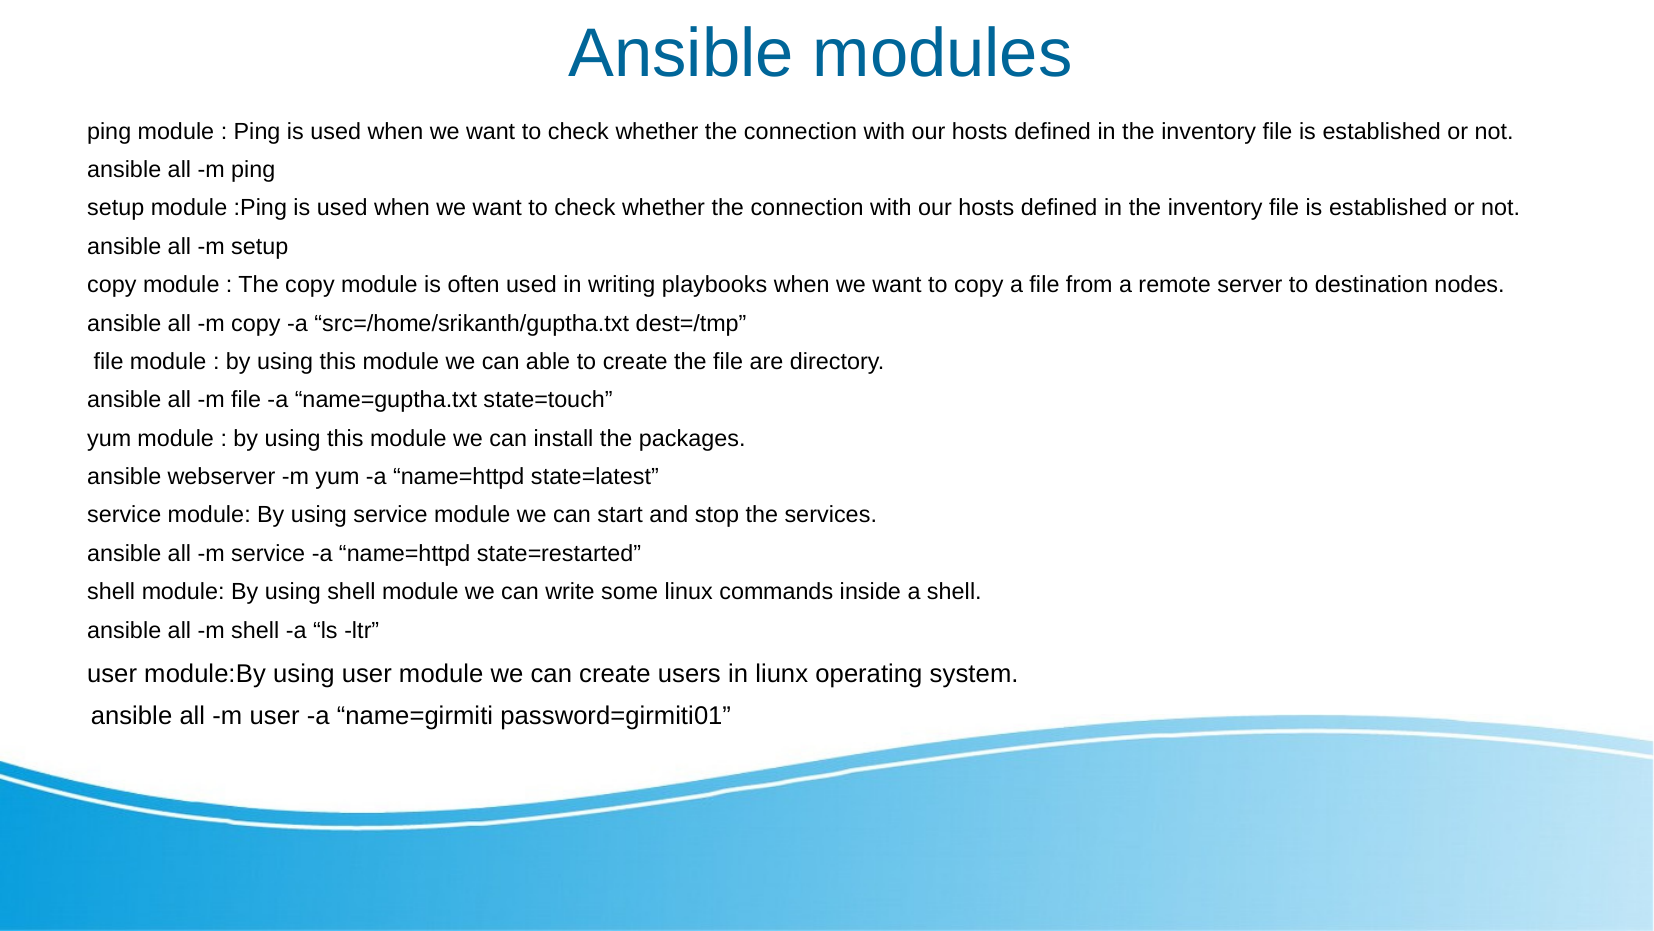

# Ansible modules
ping module : Ping is used when we want to check whether the connection with our hosts defined in the inventory file is established or not.
ansible all -m ping
setup module :Ping is used when we want to check whether the connection with our hosts defined in the inventory file is established or not.
ansible all -m setup
copy module : The copy module is often used in writing playbooks when we want to copy a file from a remote server to destination nodes.
ansible all -m copy -a “src=/home/srikanth/guptha.txt dest=/tmp”
 file module : by using this module we can able to create the file are directory.
ansible all -m file -a “name=guptha.txt state=touch”
yum module : by using this module we can install the packages.
ansible webserver -m yum -a “name=httpd state=latest”
service module: By using service module we can start and stop the services.
ansible all -m service -a “name=httpd state=restarted”
shell module: By using shell module we can write some linux commands inside a shell.
ansible all -m shell -a “ls -ltr”
user module:By using user module we can create users in liunx operating system.
 ansible all -m user -a “name=girmiti password=girmiti01”